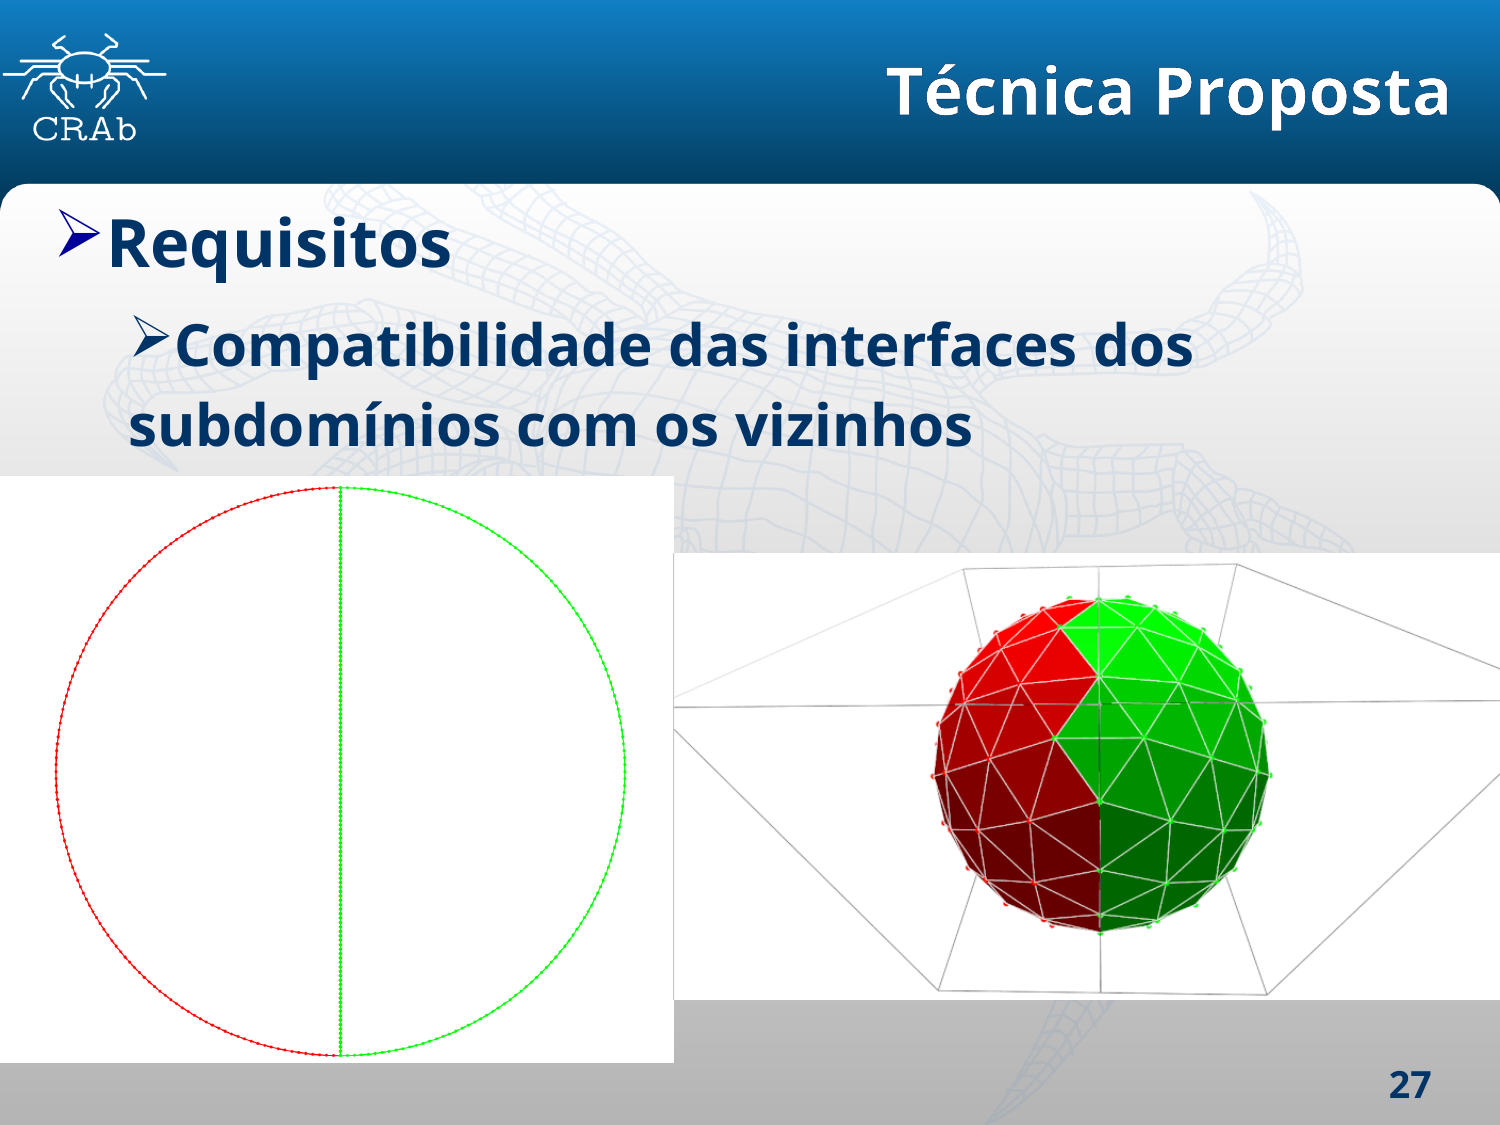

# Técnica Proposta
Requisitos
Compatibilidade das interfaces dos subdomínios com os vizinhos